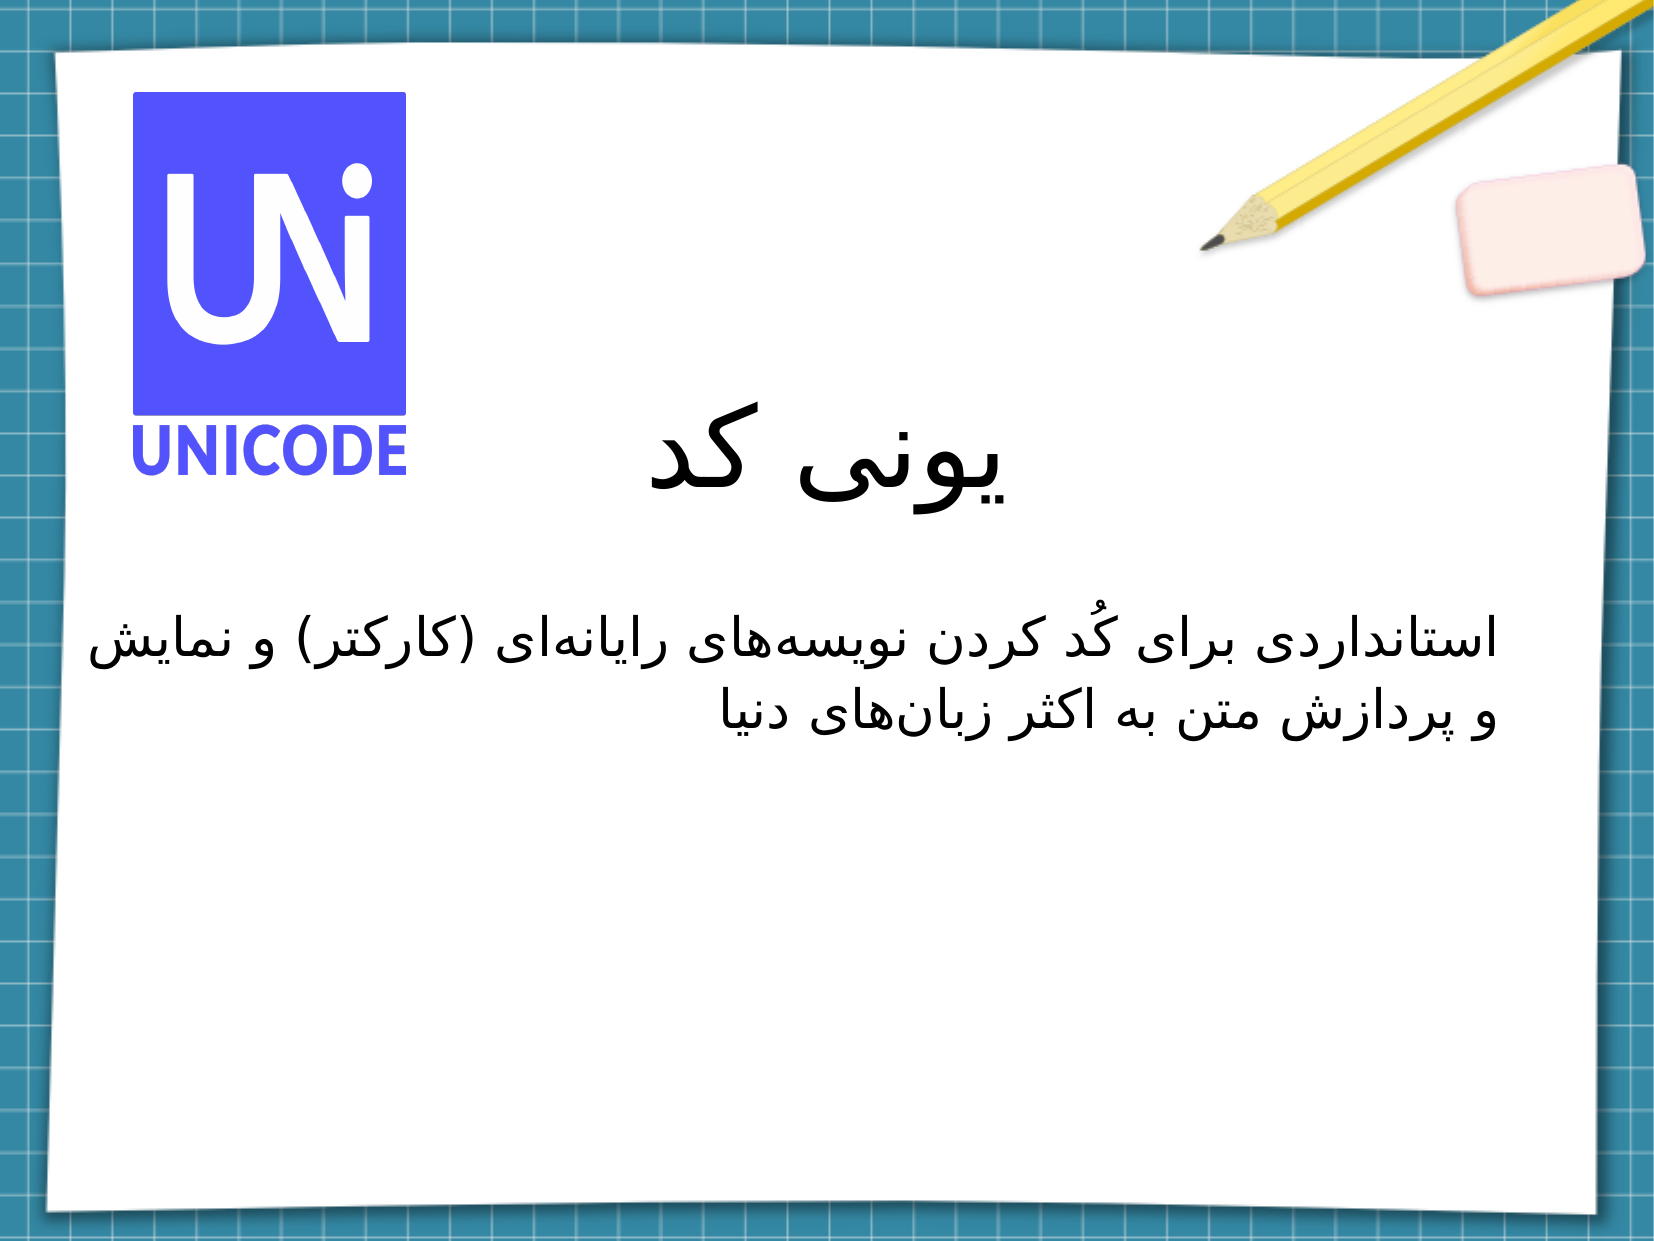

# یونی کد
استانداردی برای کُد کردن نویسه‌های رایانه‌ای (کارکتر) و نمایش و پردازش متن به اکثر زبان‌های دنیا